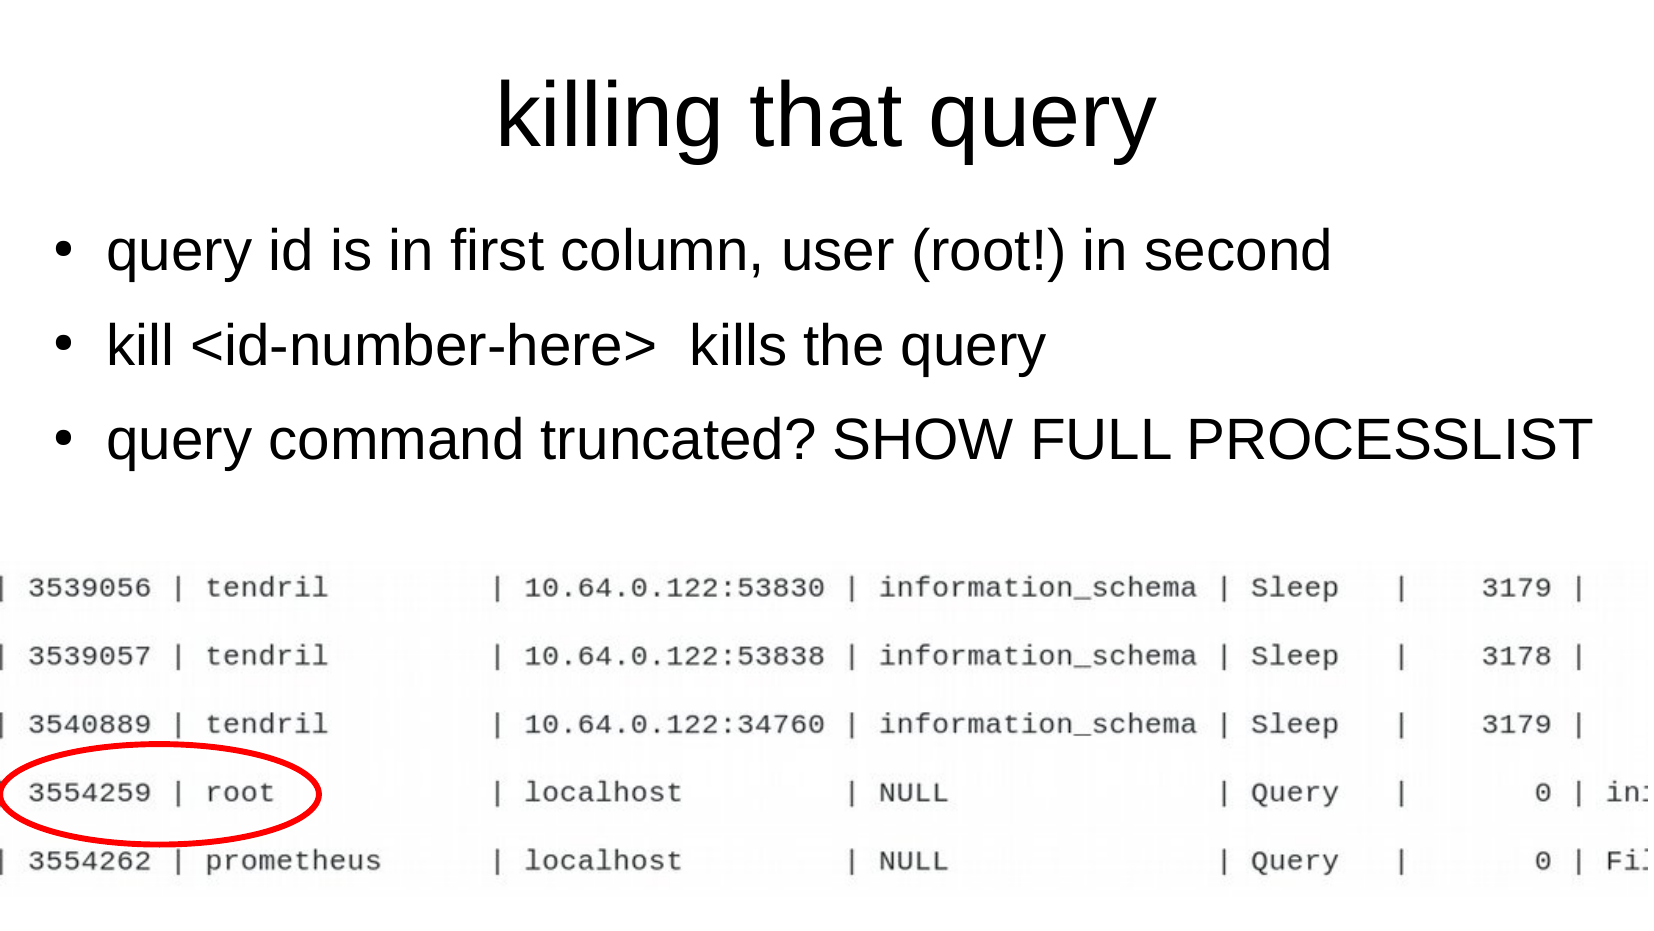

# killing that query
query id is in first column, user (root!) in second
kill <id-number-here> kills the query
query command truncated? SHOW FULL PROCESSLIST